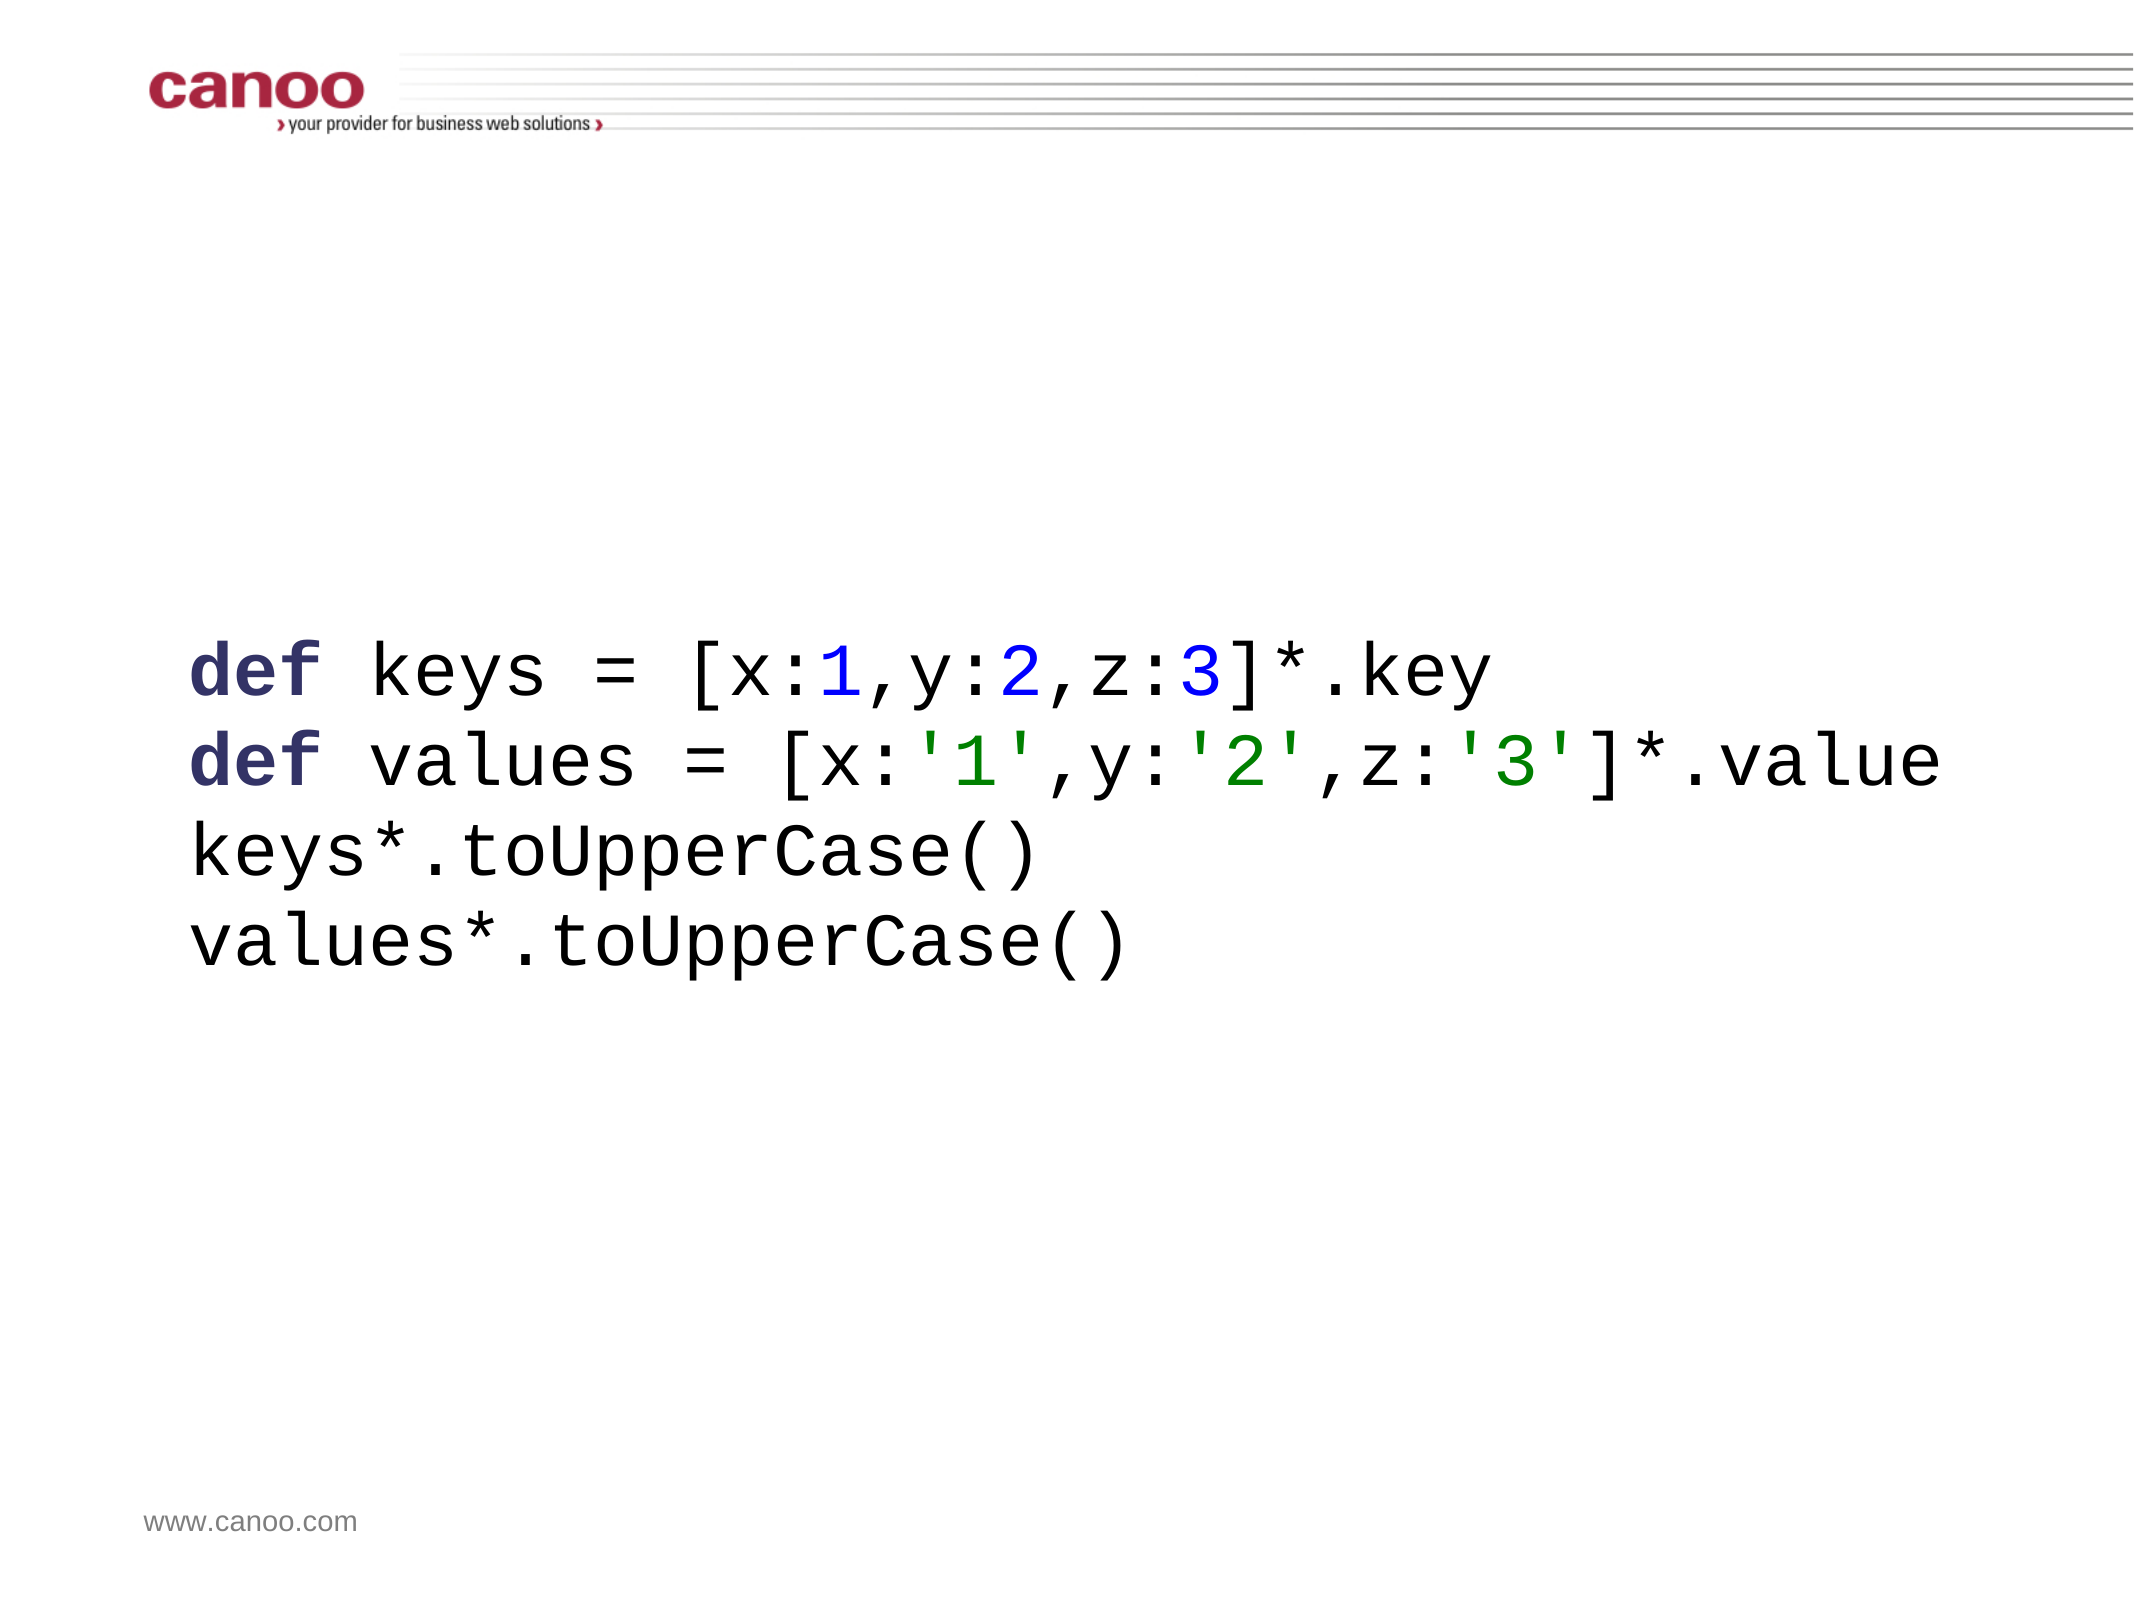

def keys = [x:1,y:2,z:3]*.key
def values = [x:'1',y:'2',z:'3']*.value
keys*.toUpperCase()
values*.toUpperCase()